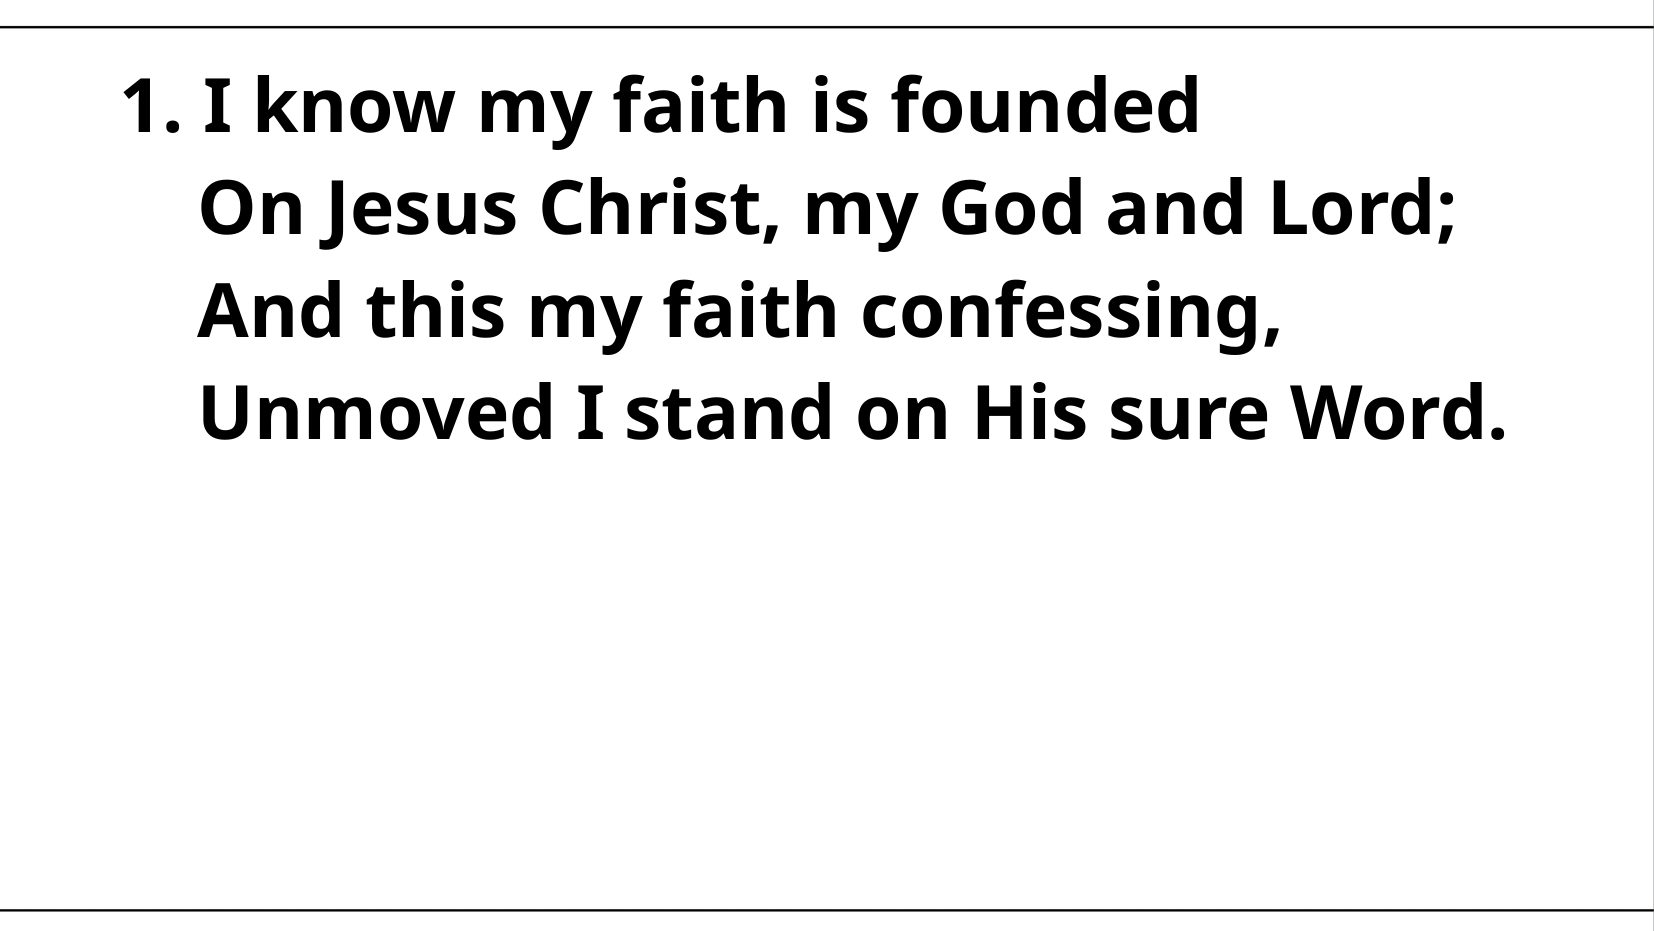

1. I know my faith is founded
 On Jesus Christ, my God and Lord;
 And this my faith confessing,
 Unmoved I stand on His sure Word.